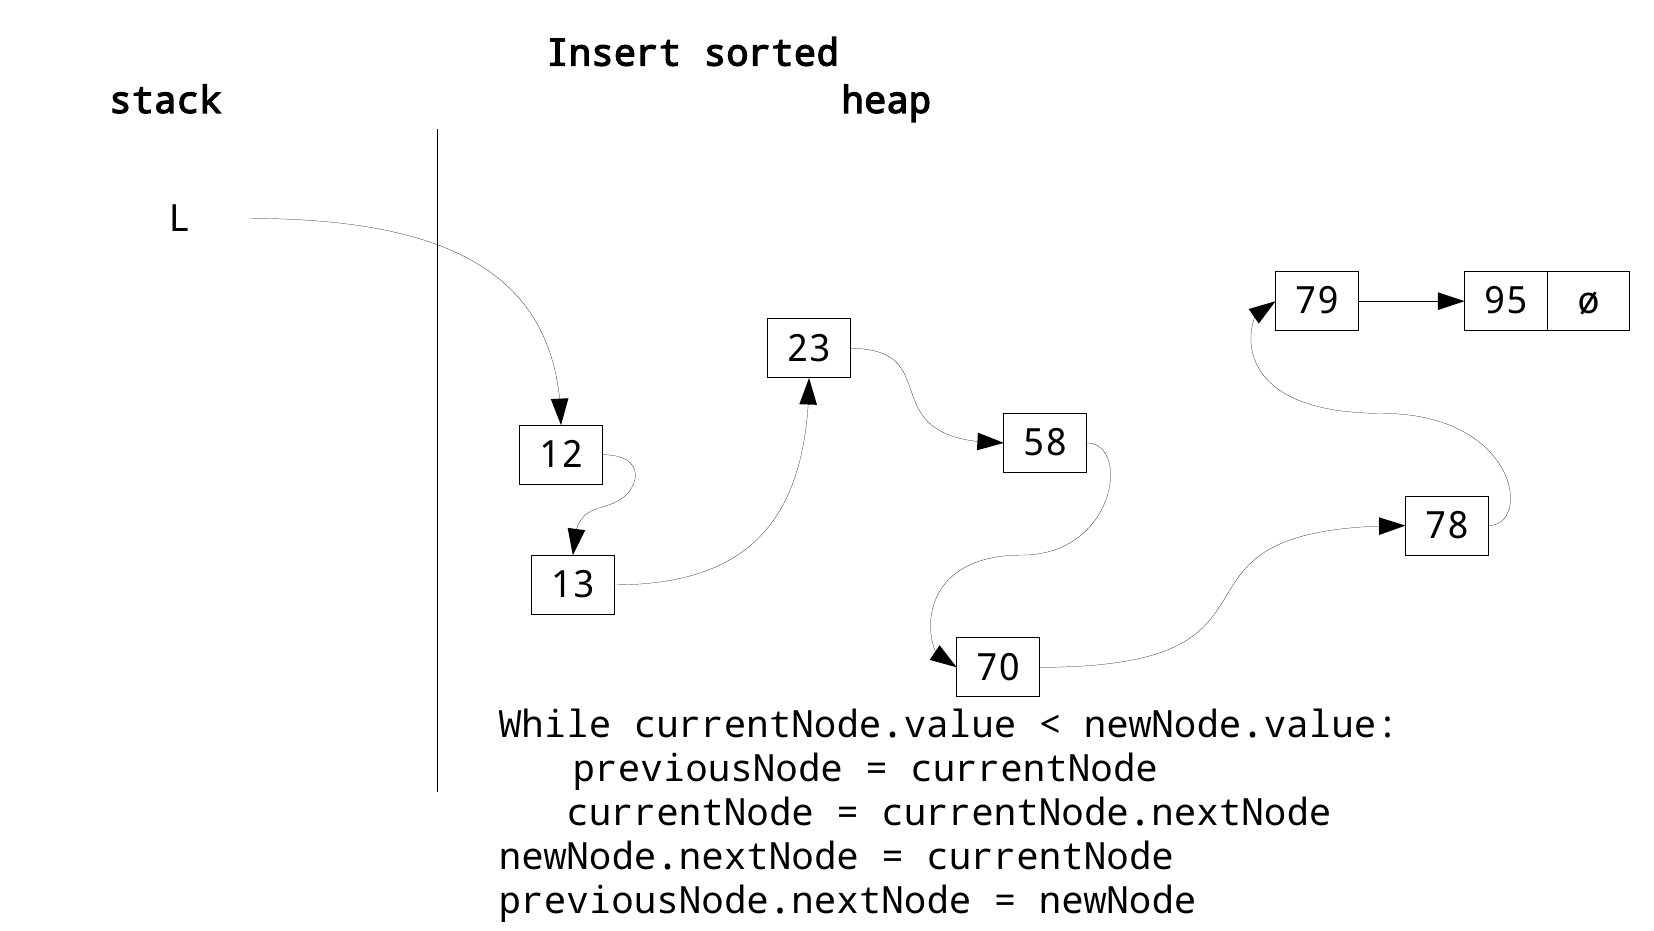

Insert sorted
stack
heap
L
79
95
ø
23
58
12
78
13
70
While currentNode.value < newNode.value:
	previousNode = currentNode
 currentNode = currentNode.nextNode
newNode.nextNode = currentNode
previousNode.nextNode = newNode